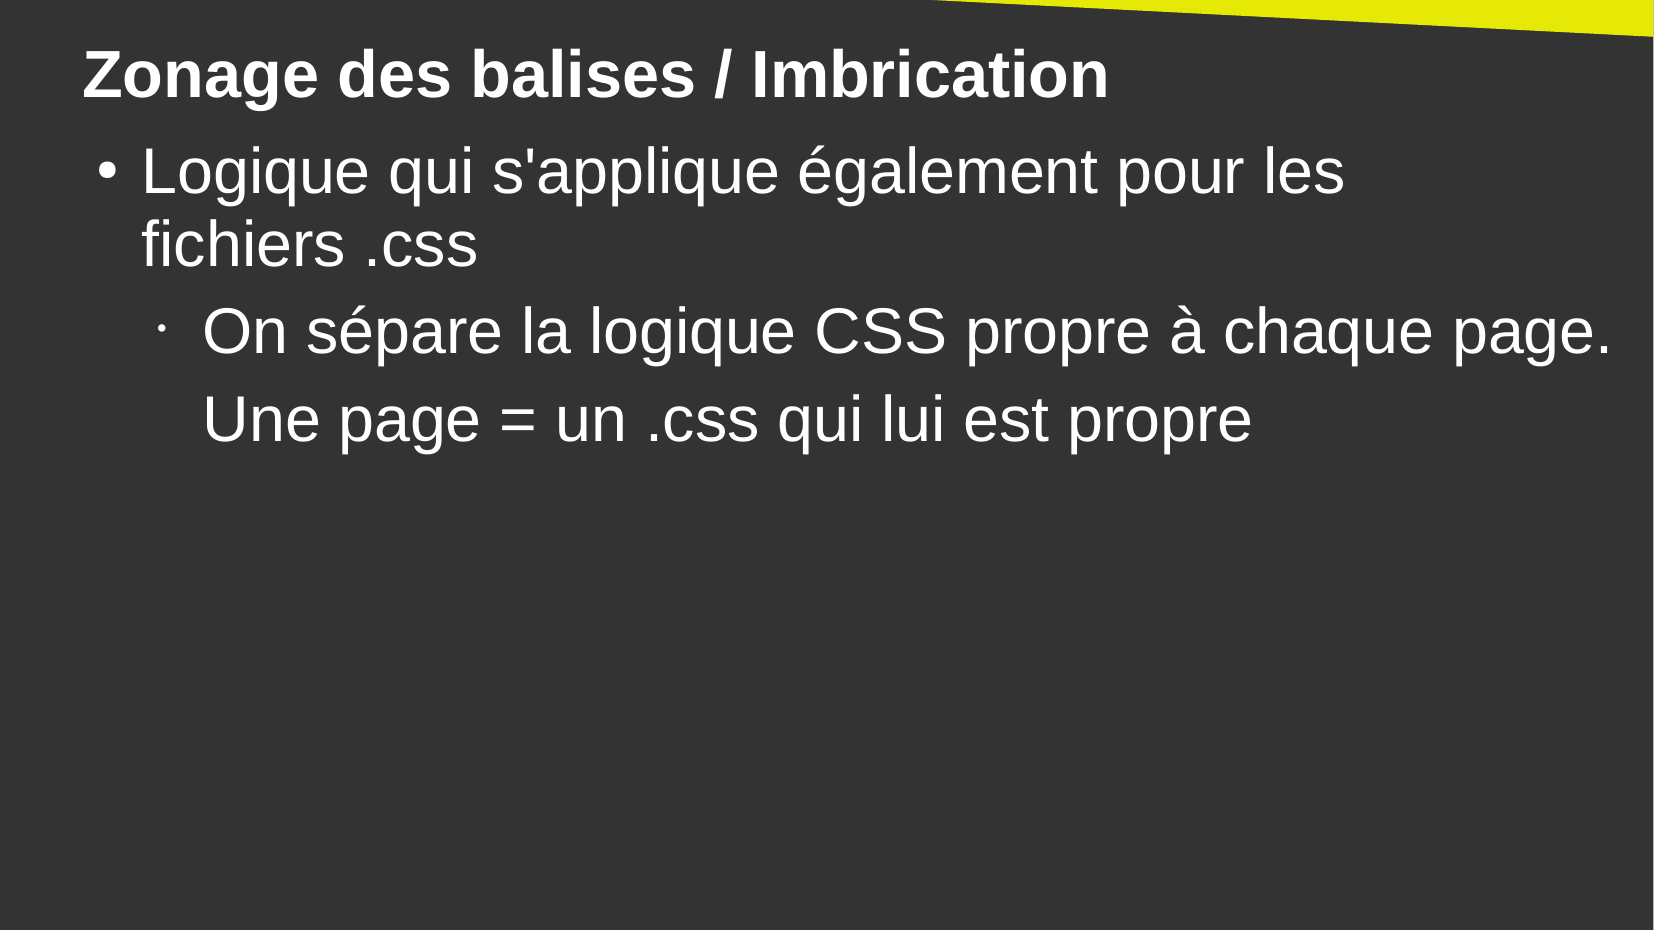

# Zonage des balises / Imbrication
Logique qui s'applique également pour les fichiers .css
On sépare la logique CSS propre à chaque page.
Une page = un .css qui lui est propre